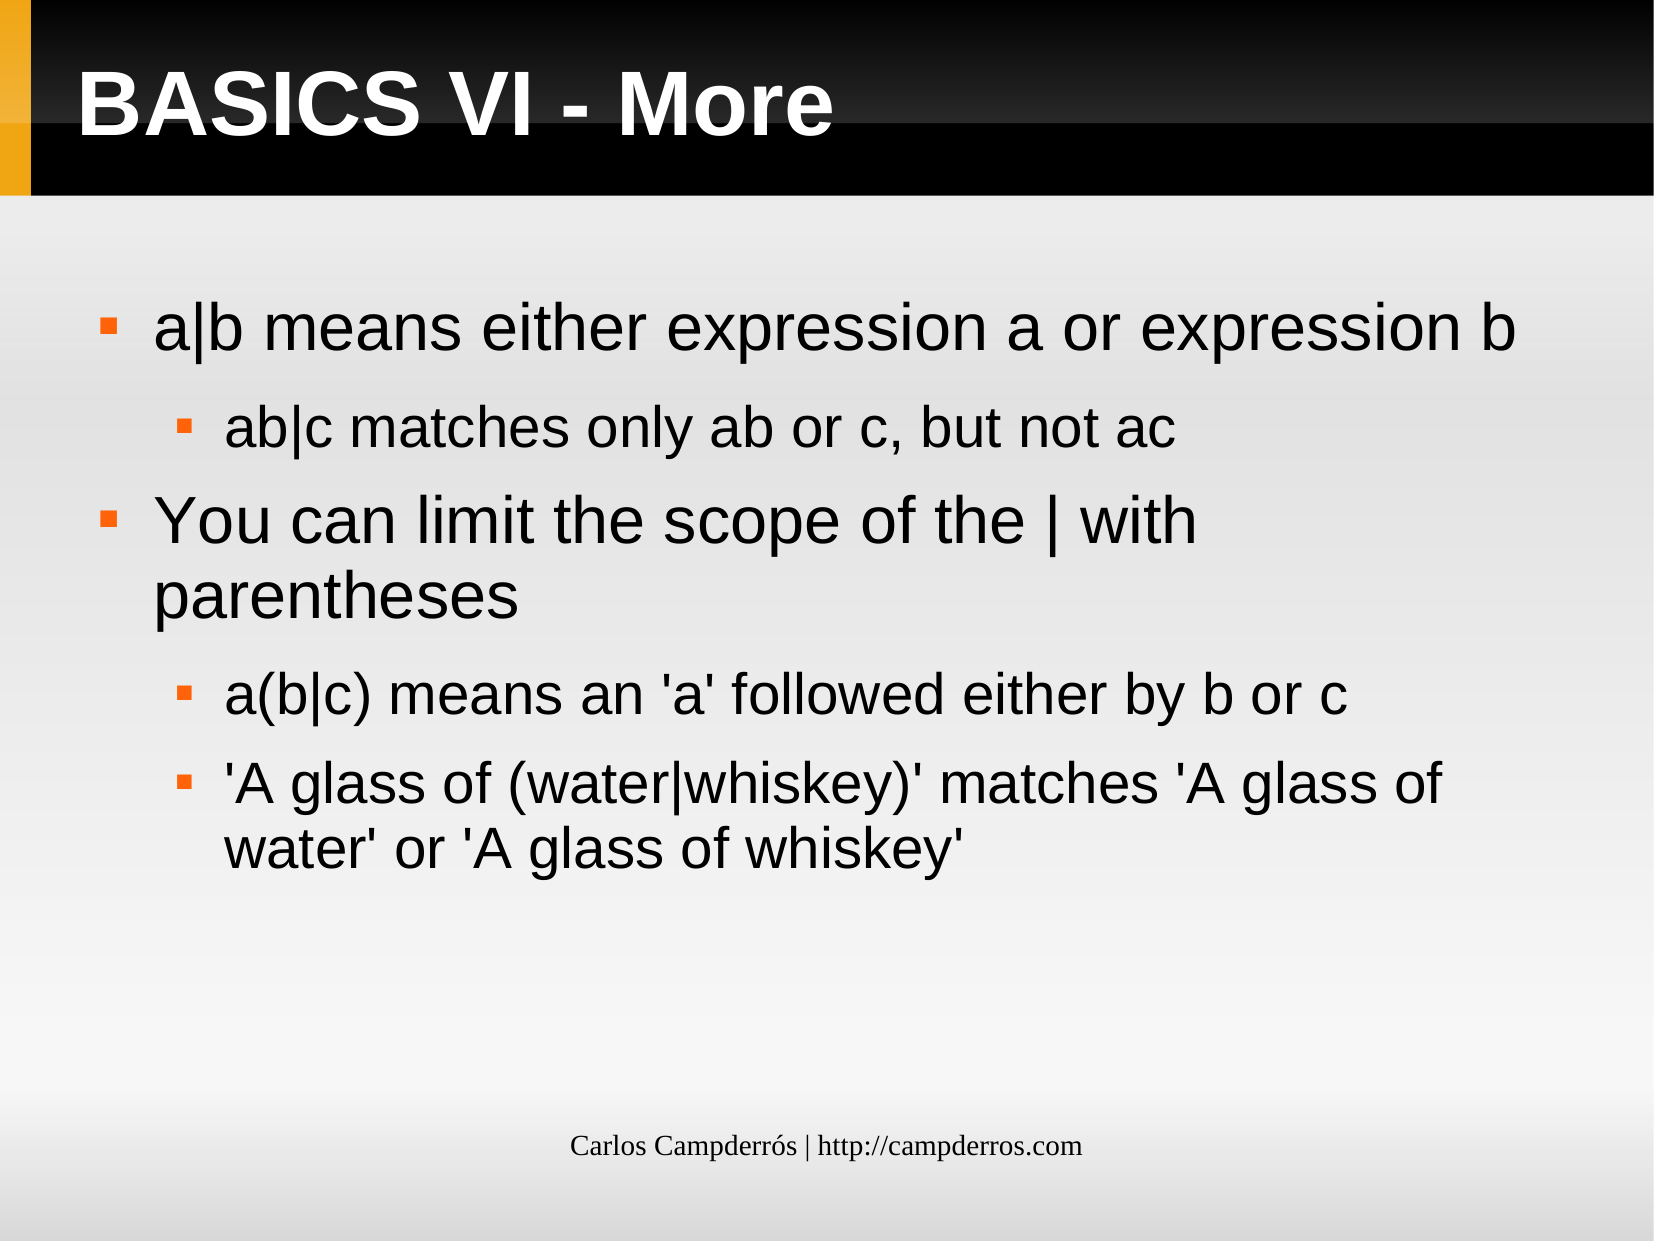

# BASICS VI - More
a|b means either expression a or expression b
ab|c matches only ab or c, but not ac
You can limit the scope of the | with parentheses
a(b|c) means an 'a' followed either by b or c
'A glass of (water|whiskey)' matches 'A glass of water' or 'A glass of whiskey'
Carlos Campderrós | http://campderros.com